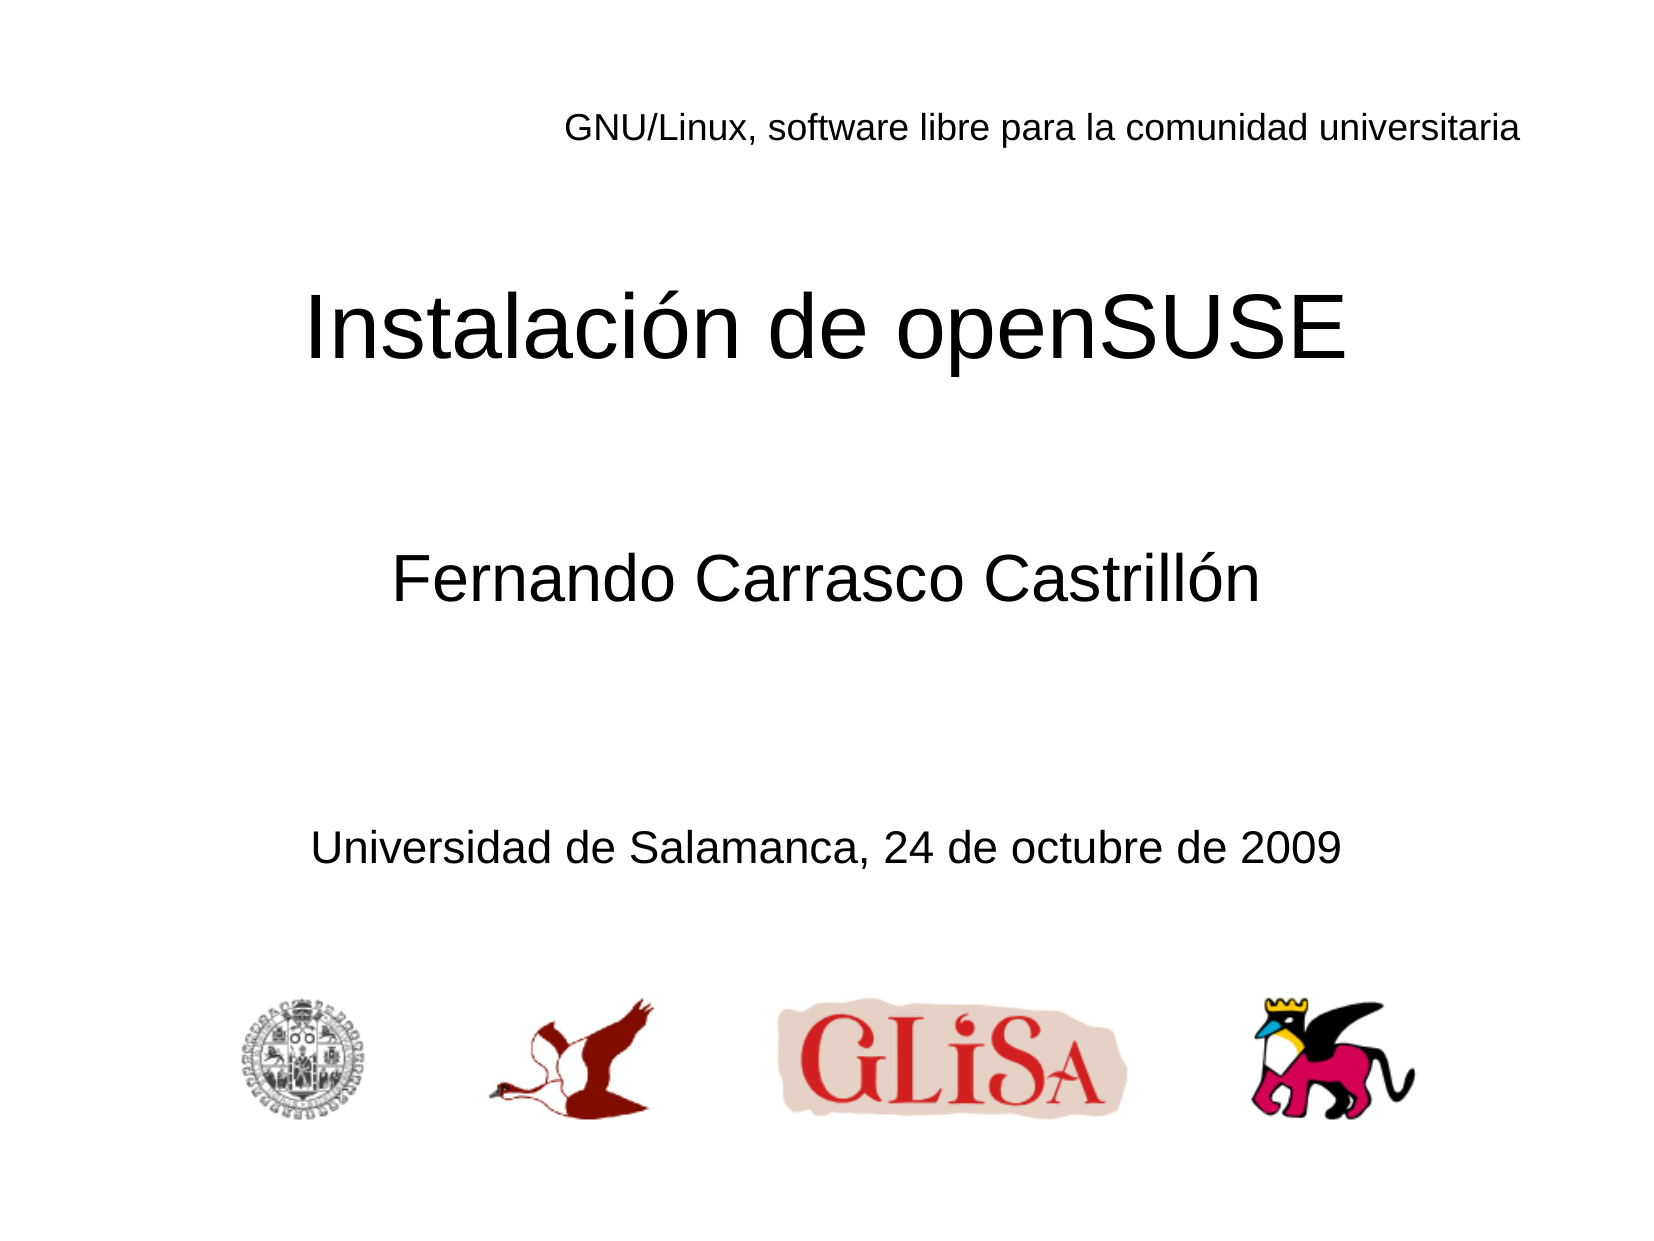

GNU/Linux, software libre para la comunidad universitaria
Instalación de openSUSE
Fernando Carrasco Castrillón
Universidad de Salamanca, 24 de octubre de 2009